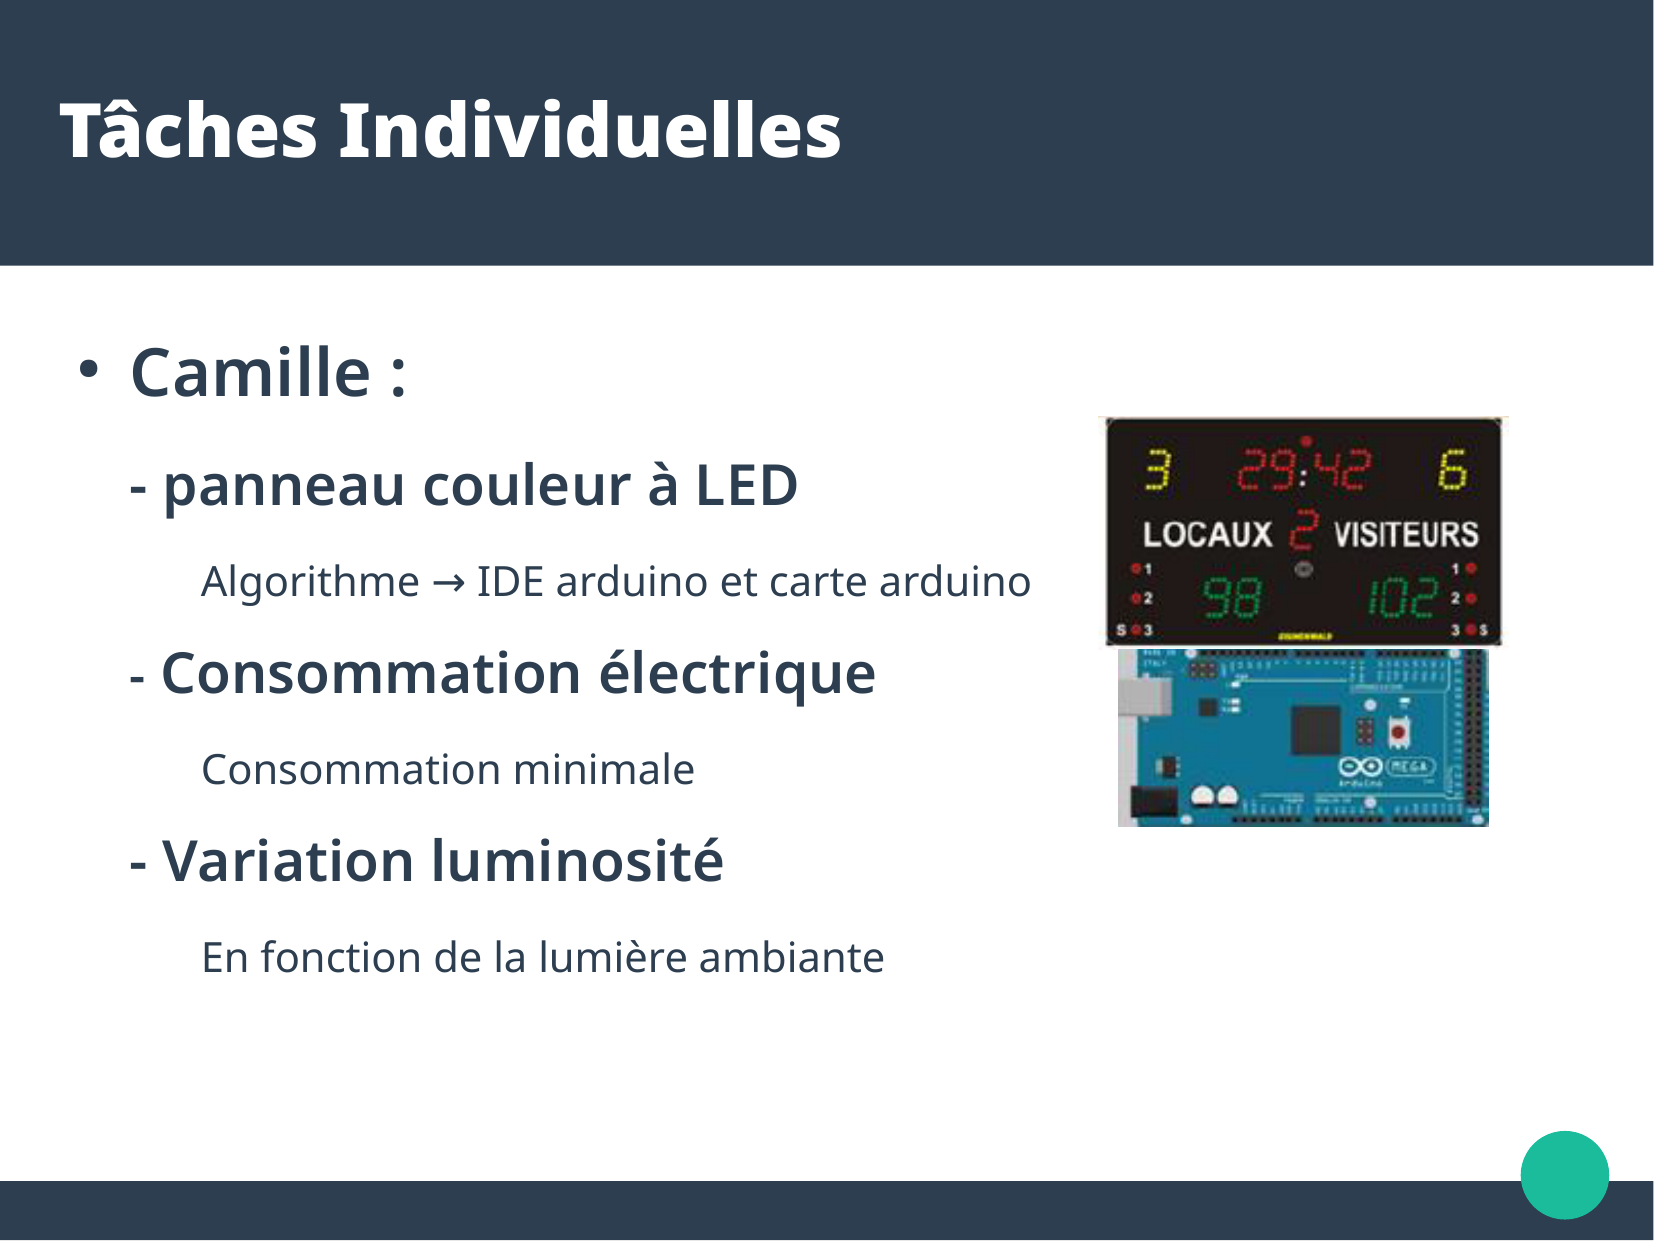

# Tâches Individuelles
Camille :
- panneau couleur à LED
Algorithme → IDE arduino et carte arduino
- Consommation électrique
Consommation minimale
- Variation luminosité
En fonction de la lumière ambiante